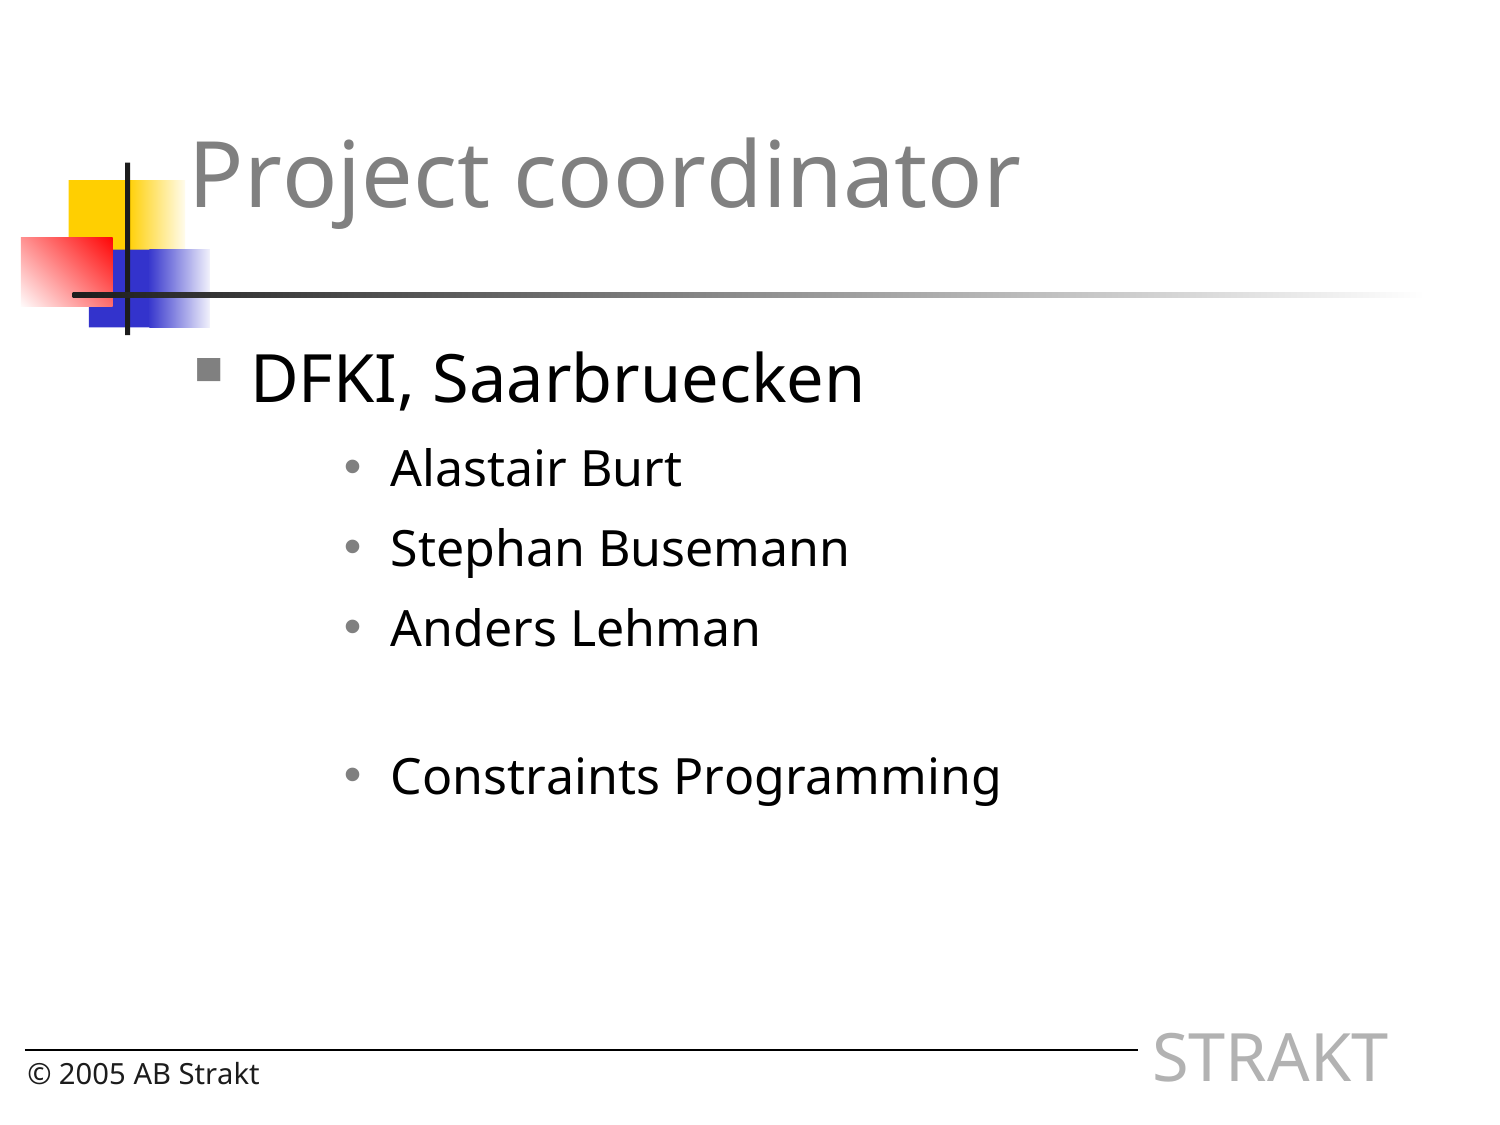

# Project coordinator
DFKI, Saarbruecken
Alastair Burt
Stephan Busemann
Anders Lehman
Constraints Programming